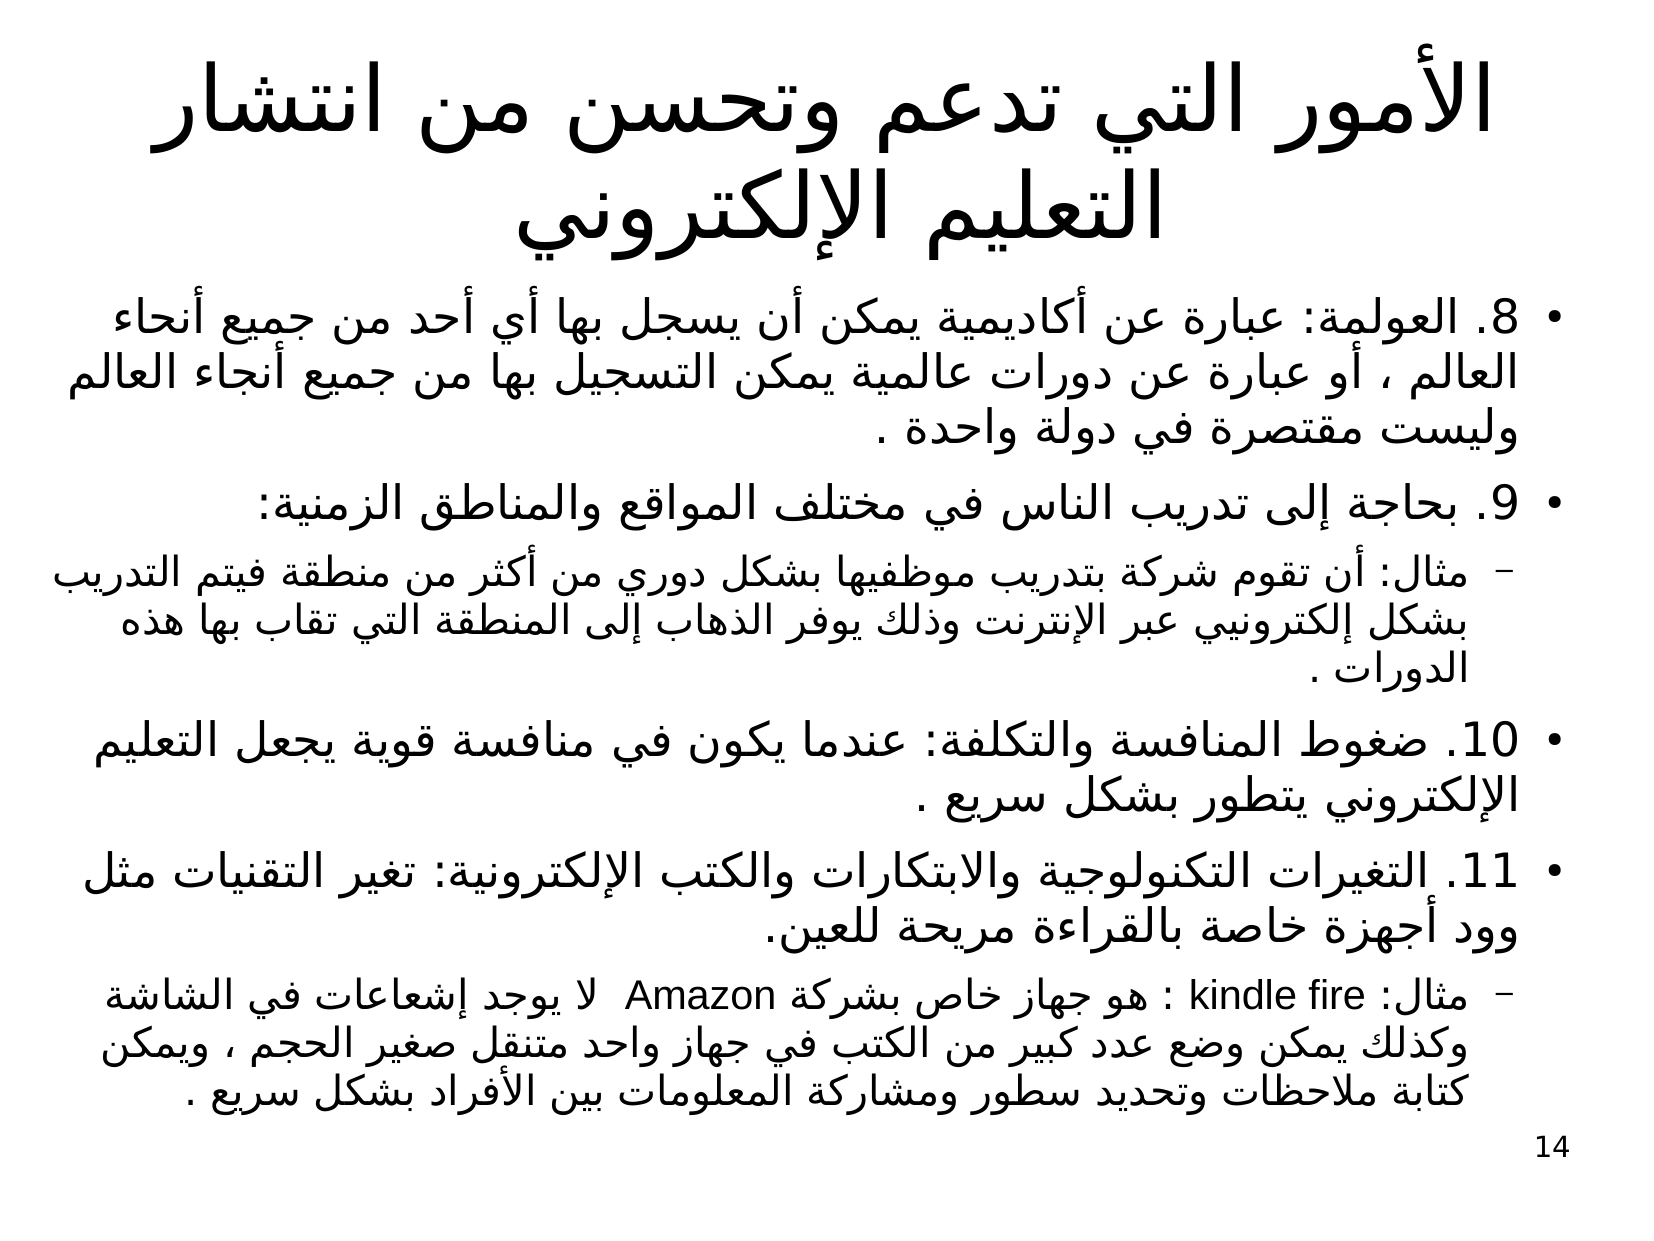

# الأمور التي تدعم وتحسن من انتشار التعليم الإلكتروني
8. العولمة: عبارة عن أكاديمية يمكن أن يسجل بها أي أحد من جميع أنحاء العالم ، أو عبارة عن دورات عالمية يمكن التسجيل بها من جميع أنجاء العالم وليست مقتصرة في دولة واحدة .
9. بحاجة إلى تدريب الناس في مختلف المواقع والمناطق الزمنية:
مثال: أن تقوم شركة بتدريب موظفيها بشكل دوري من أكثر من منطقة فيتم التدريب بشكل إلكترونيي عبر الإنترنت وذلك يوفر الذهاب إلى المنطقة التي تقاب بها هذه الدورات .
10. ضغوط المنافسة والتكلفة: عندما يكون في منافسة قوية يجعل التعليم الإلكتروني يتطور بشكل سريع .
11. التغيرات التكنولوجية والابتكارات والكتب الإلكترونية: تغير التقنيات مثل وود أجهزة خاصة بالقراءة مريحة للعين.
مثال: kindle fire : هو جهاز خاص بشركة Amazon لا يوجد إشعاعات في الشاشة وكذلك يمكن وضع عدد كبير من الكتب في جهاز واحد متنقل صغير الحجم ، ويمكن كتابة ملاحظات وتحديد سطور ومشاركة المعلومات بين الأفراد بشكل سريع .
14